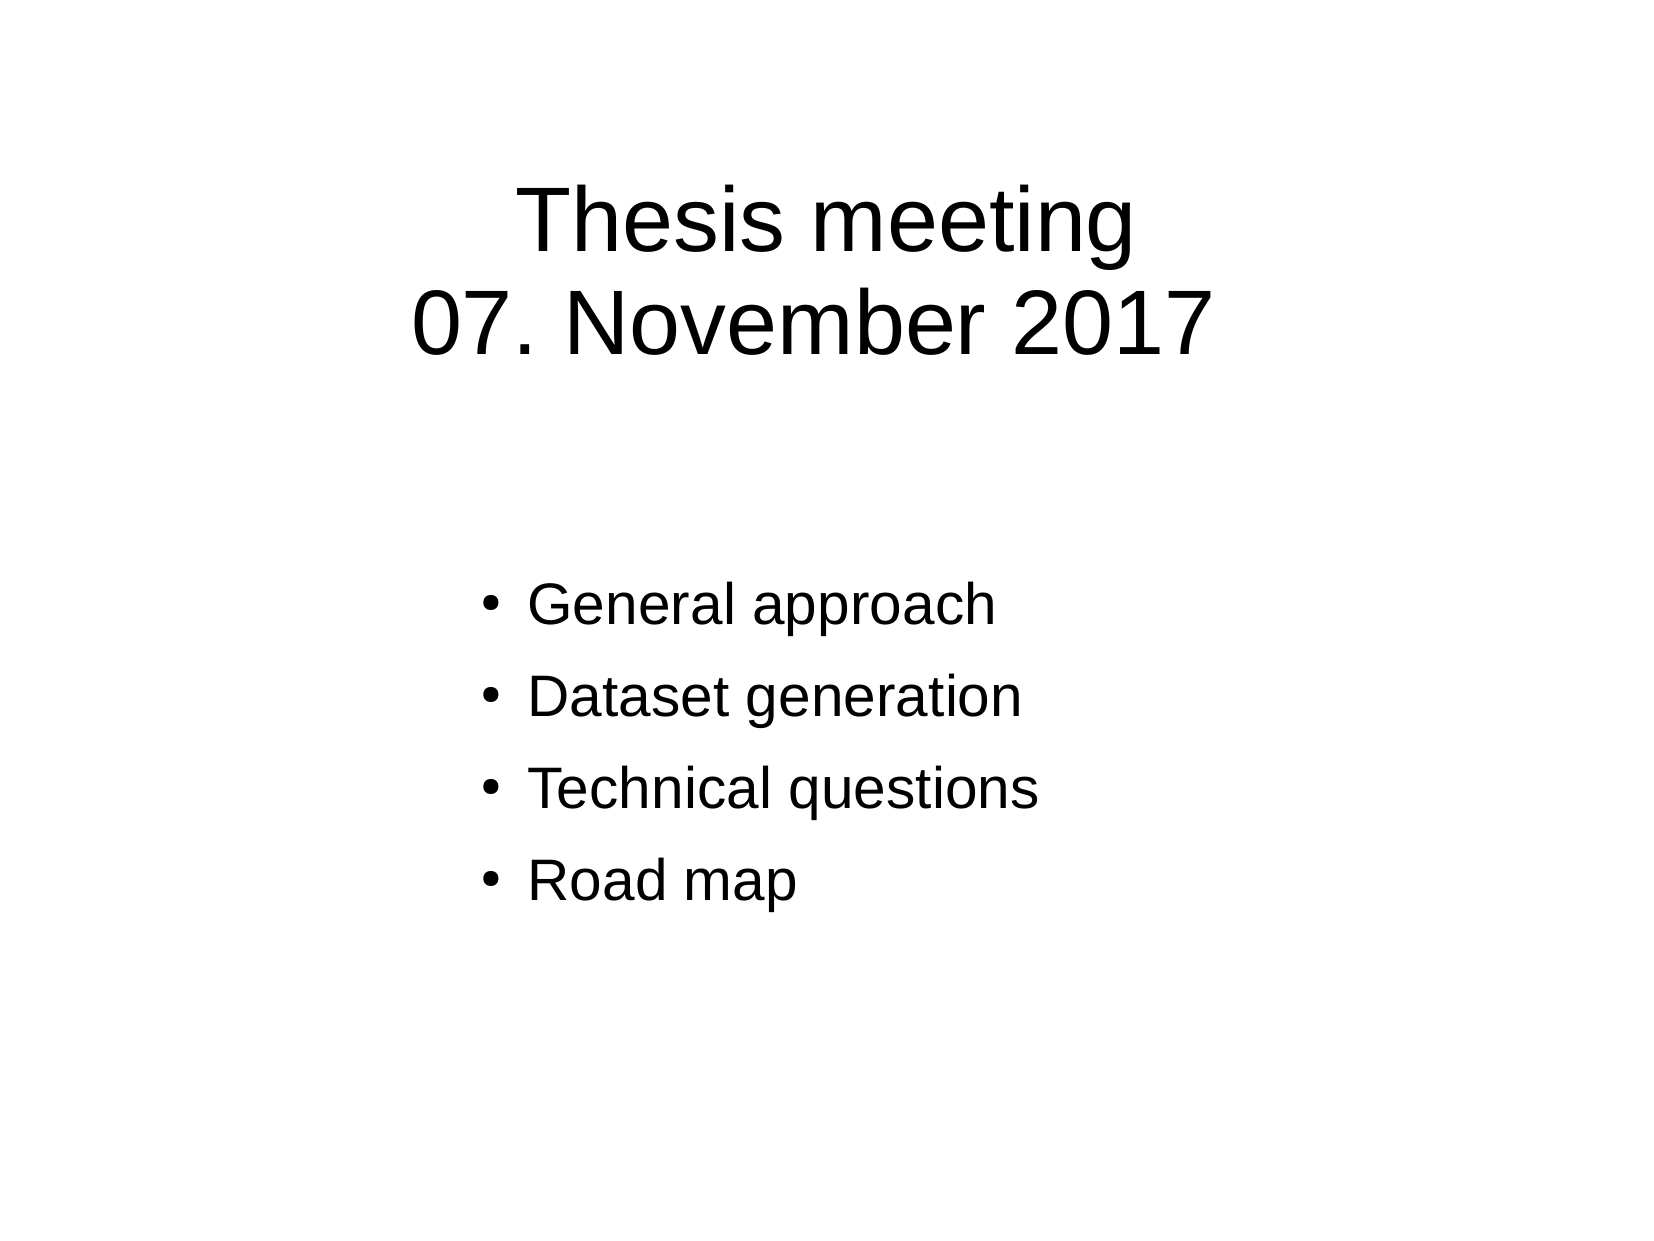

# Thesis meeting 07. November 2017
General approach
Dataset generation
Technical questions
Road map